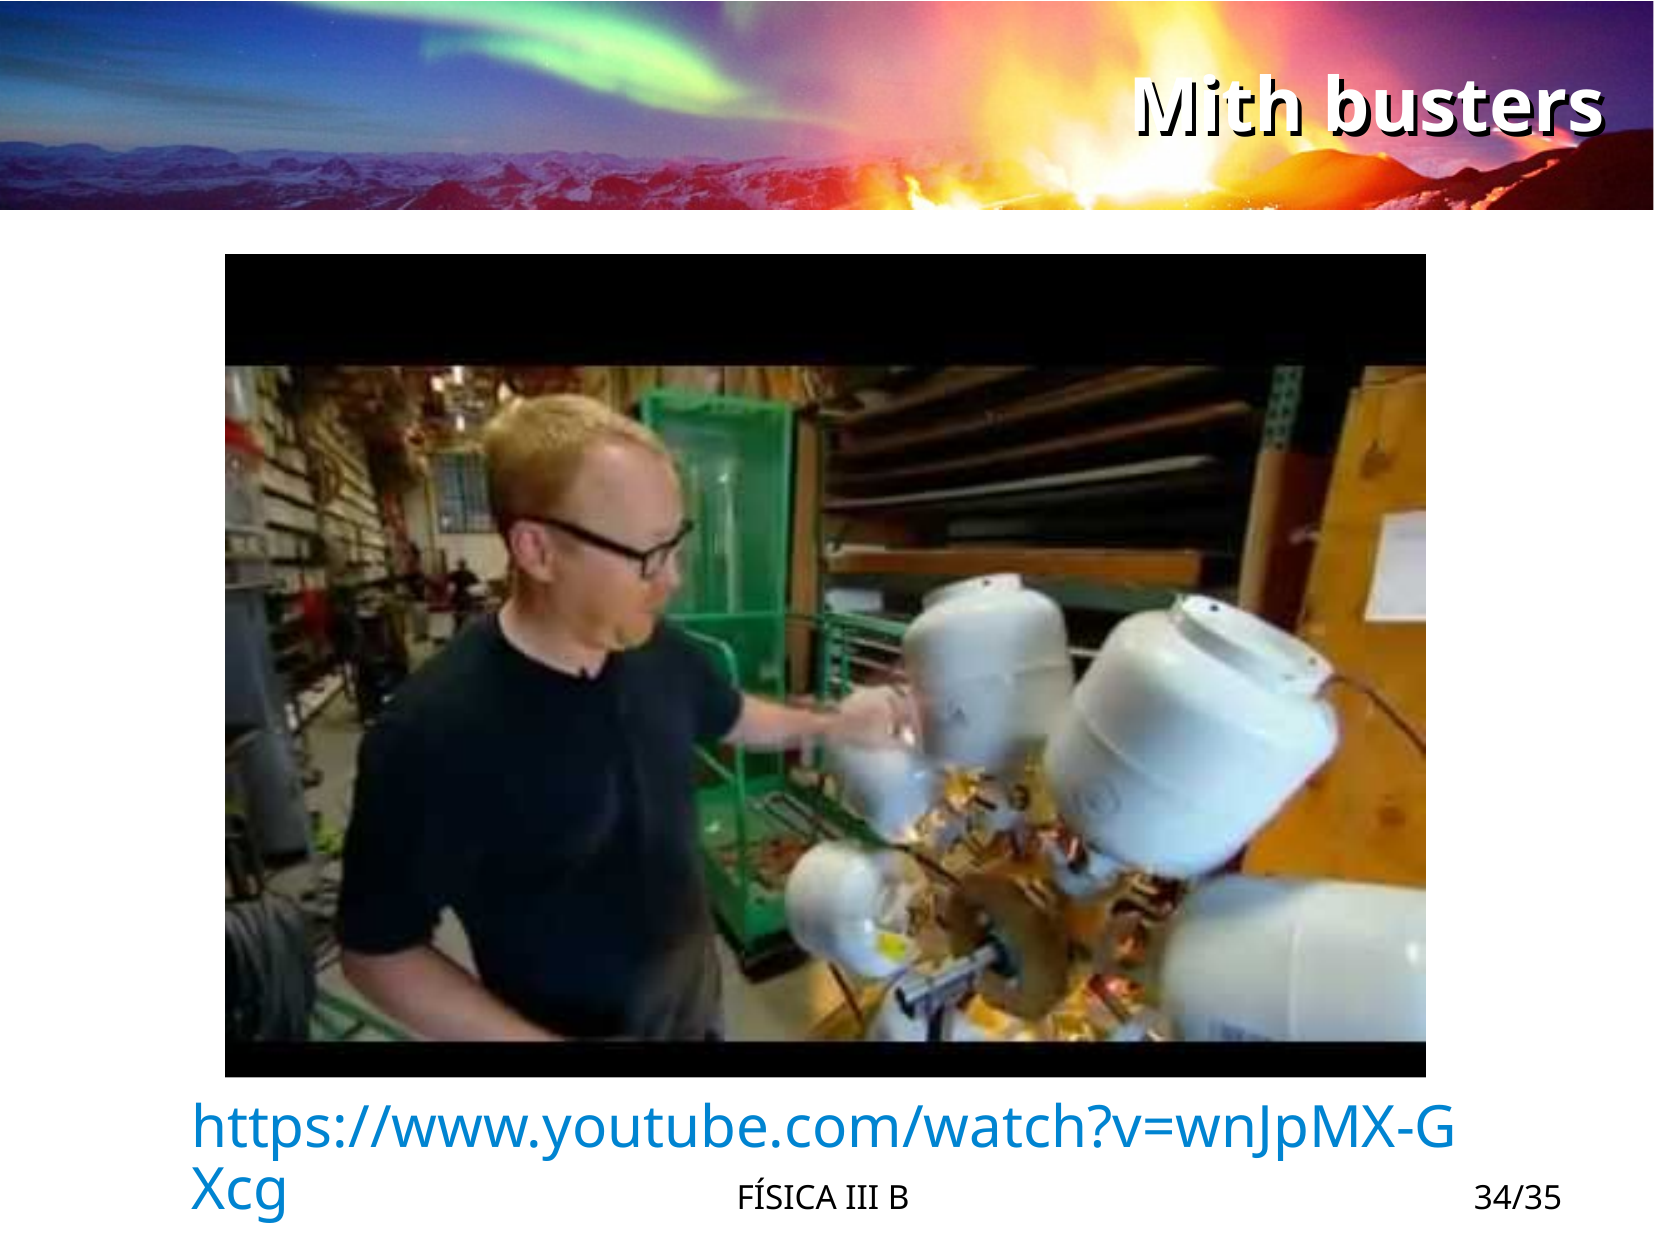

# Mith busters
https://www.youtube.com/watch?v=wnJpMX-GXcg
FÍSICA III B
34